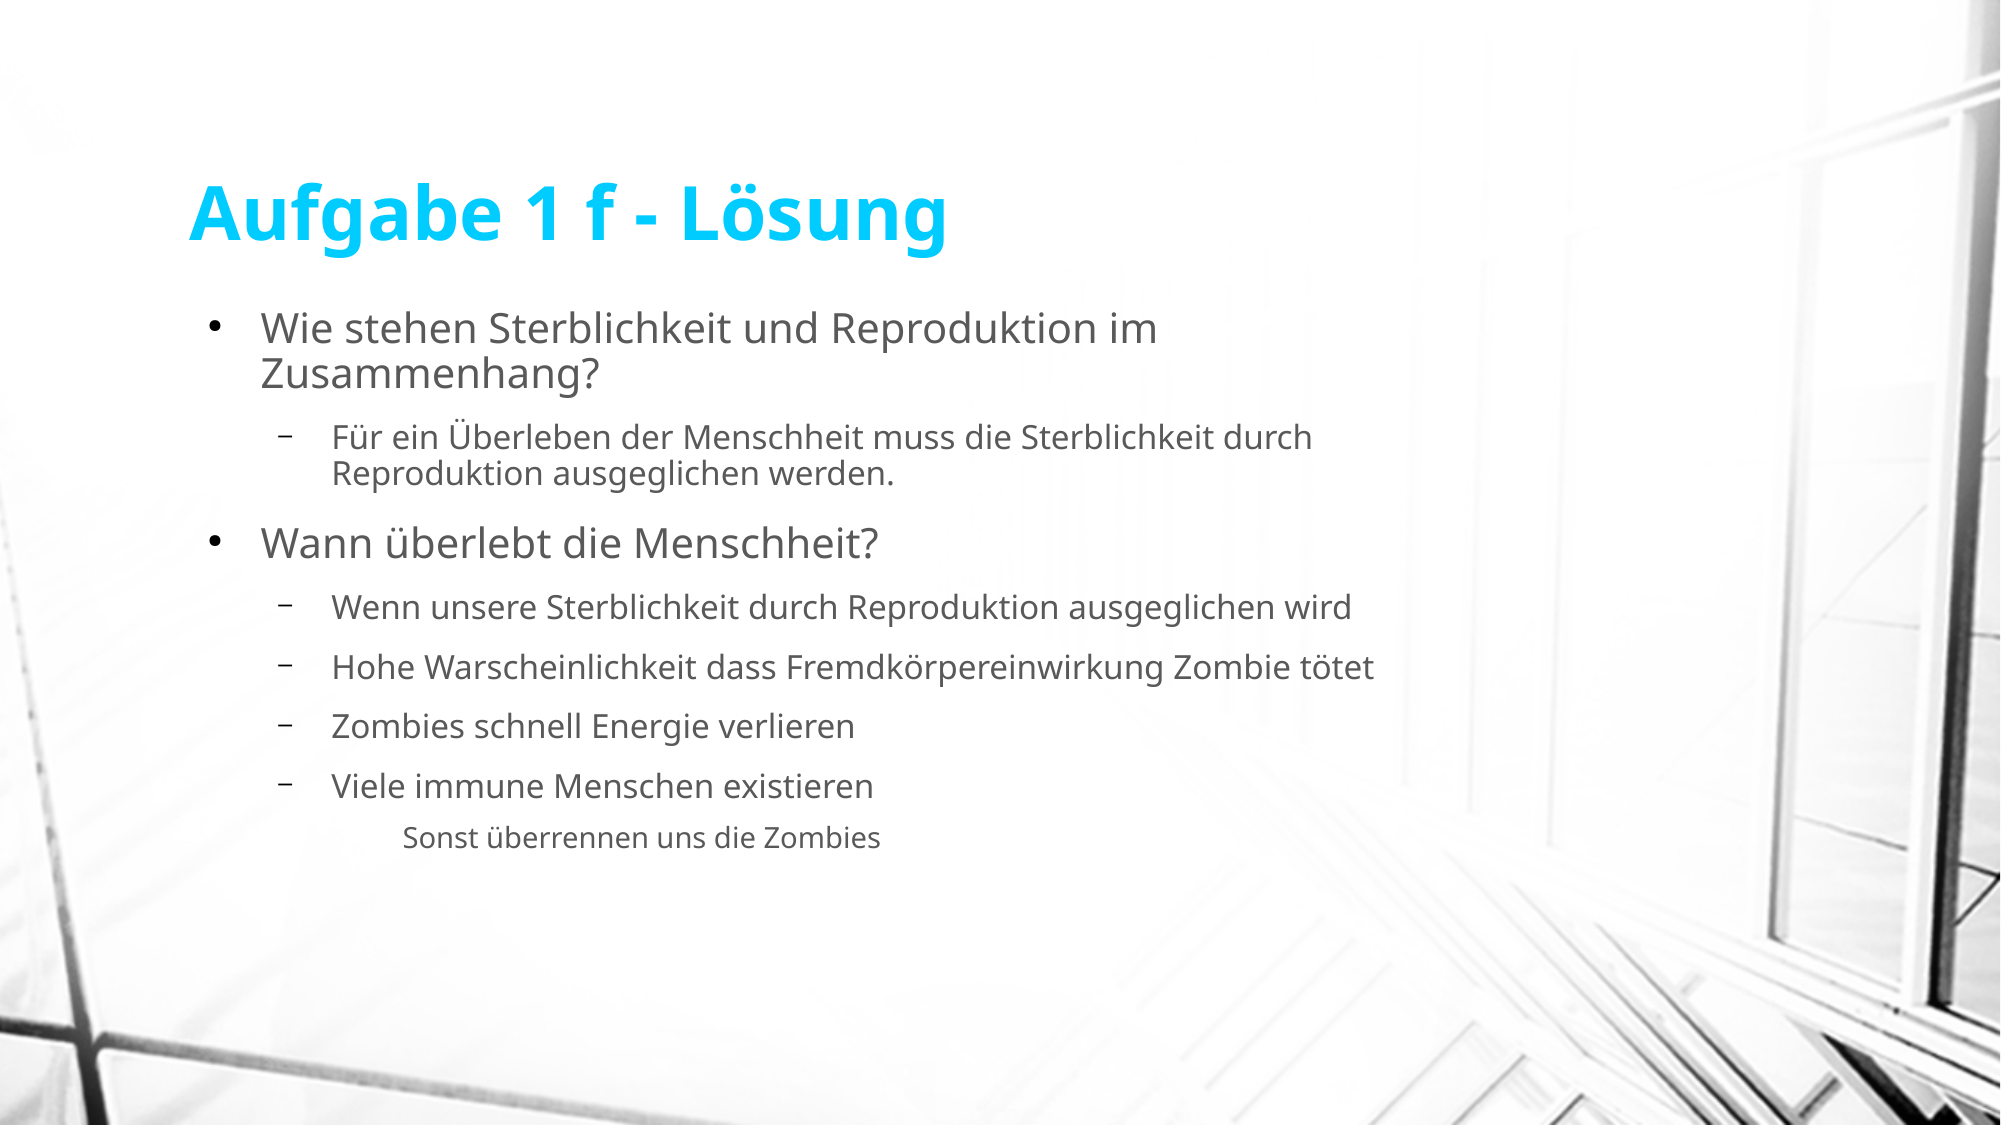

# Aufgabe 1 f - Lösung
Wie stehen Sterblichkeit und Reproduktion im Zusammenhang?
Für ein Überleben der Menschheit muss die Sterblichkeit durch Reproduktion ausgeglichen werden.
Wann überlebt die Menschheit?
Wenn unsere Sterblichkeit durch Reproduktion ausgeglichen wird
Hohe Warscheinlichkeit dass Fremdkörpereinwirkung Zombie tötet
Zombies schnell Energie verlieren
Viele immune Menschen existieren
Sonst überrennen uns die Zombies